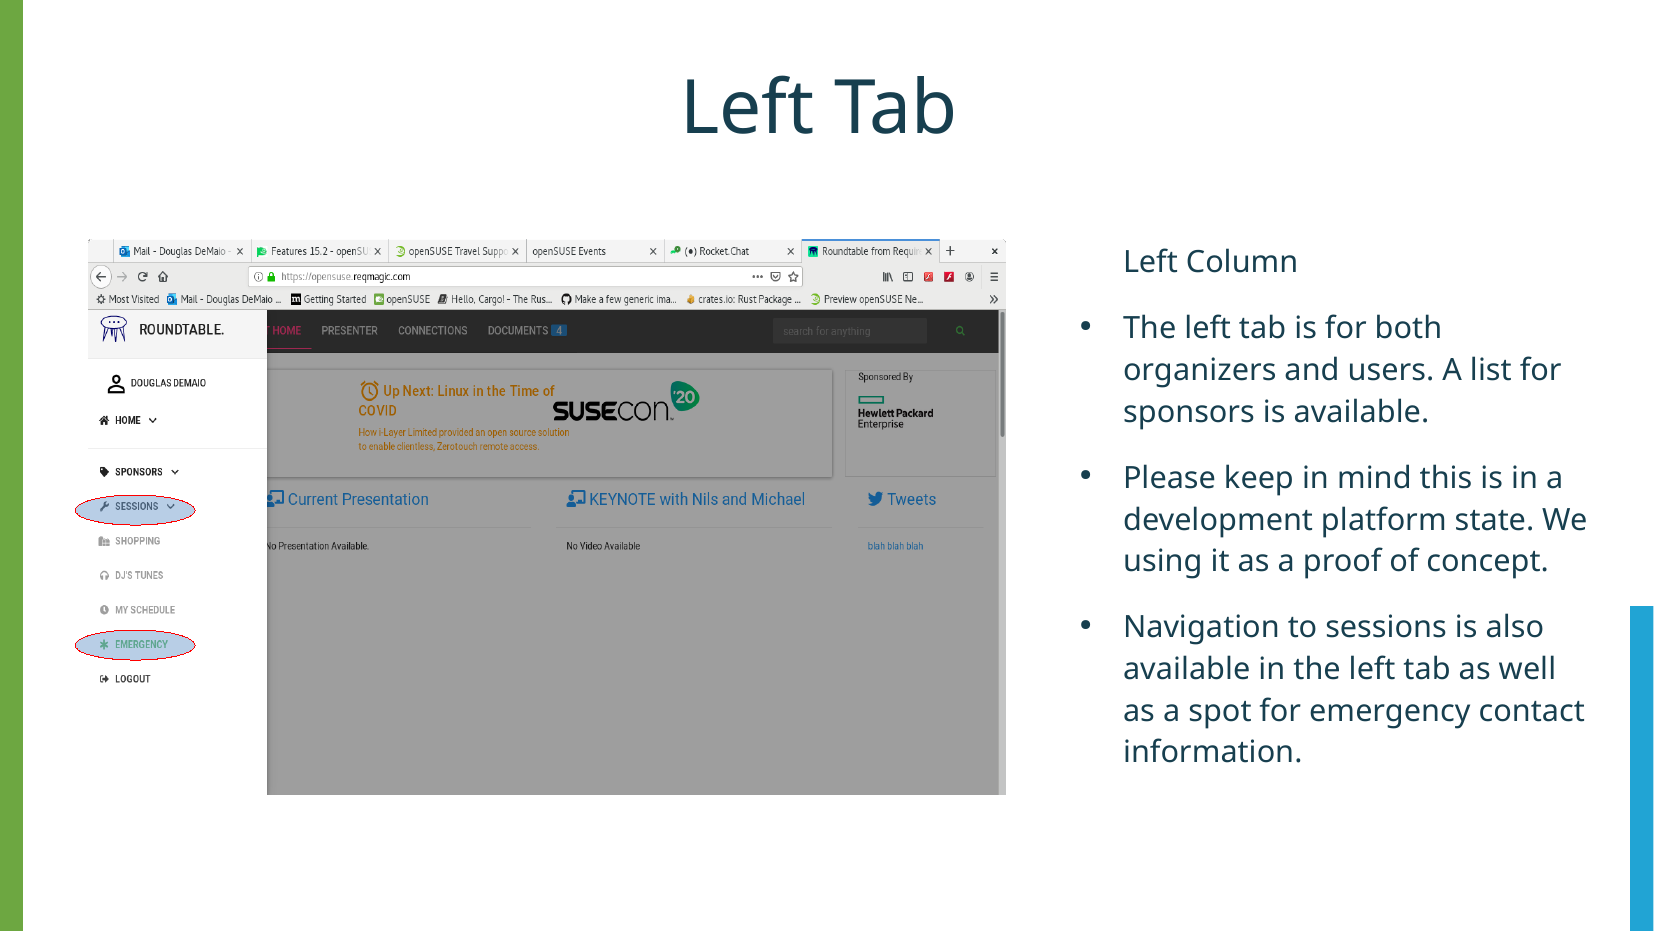

Left Tab
# Left Column
The left tab is for both organizers and users. A list for sponsors is available.
Please keep in mind this is in a development platform state. We using it as a proof of concept.
Navigation to sessions is also available in the left tab as well as a spot for emergency contact information.